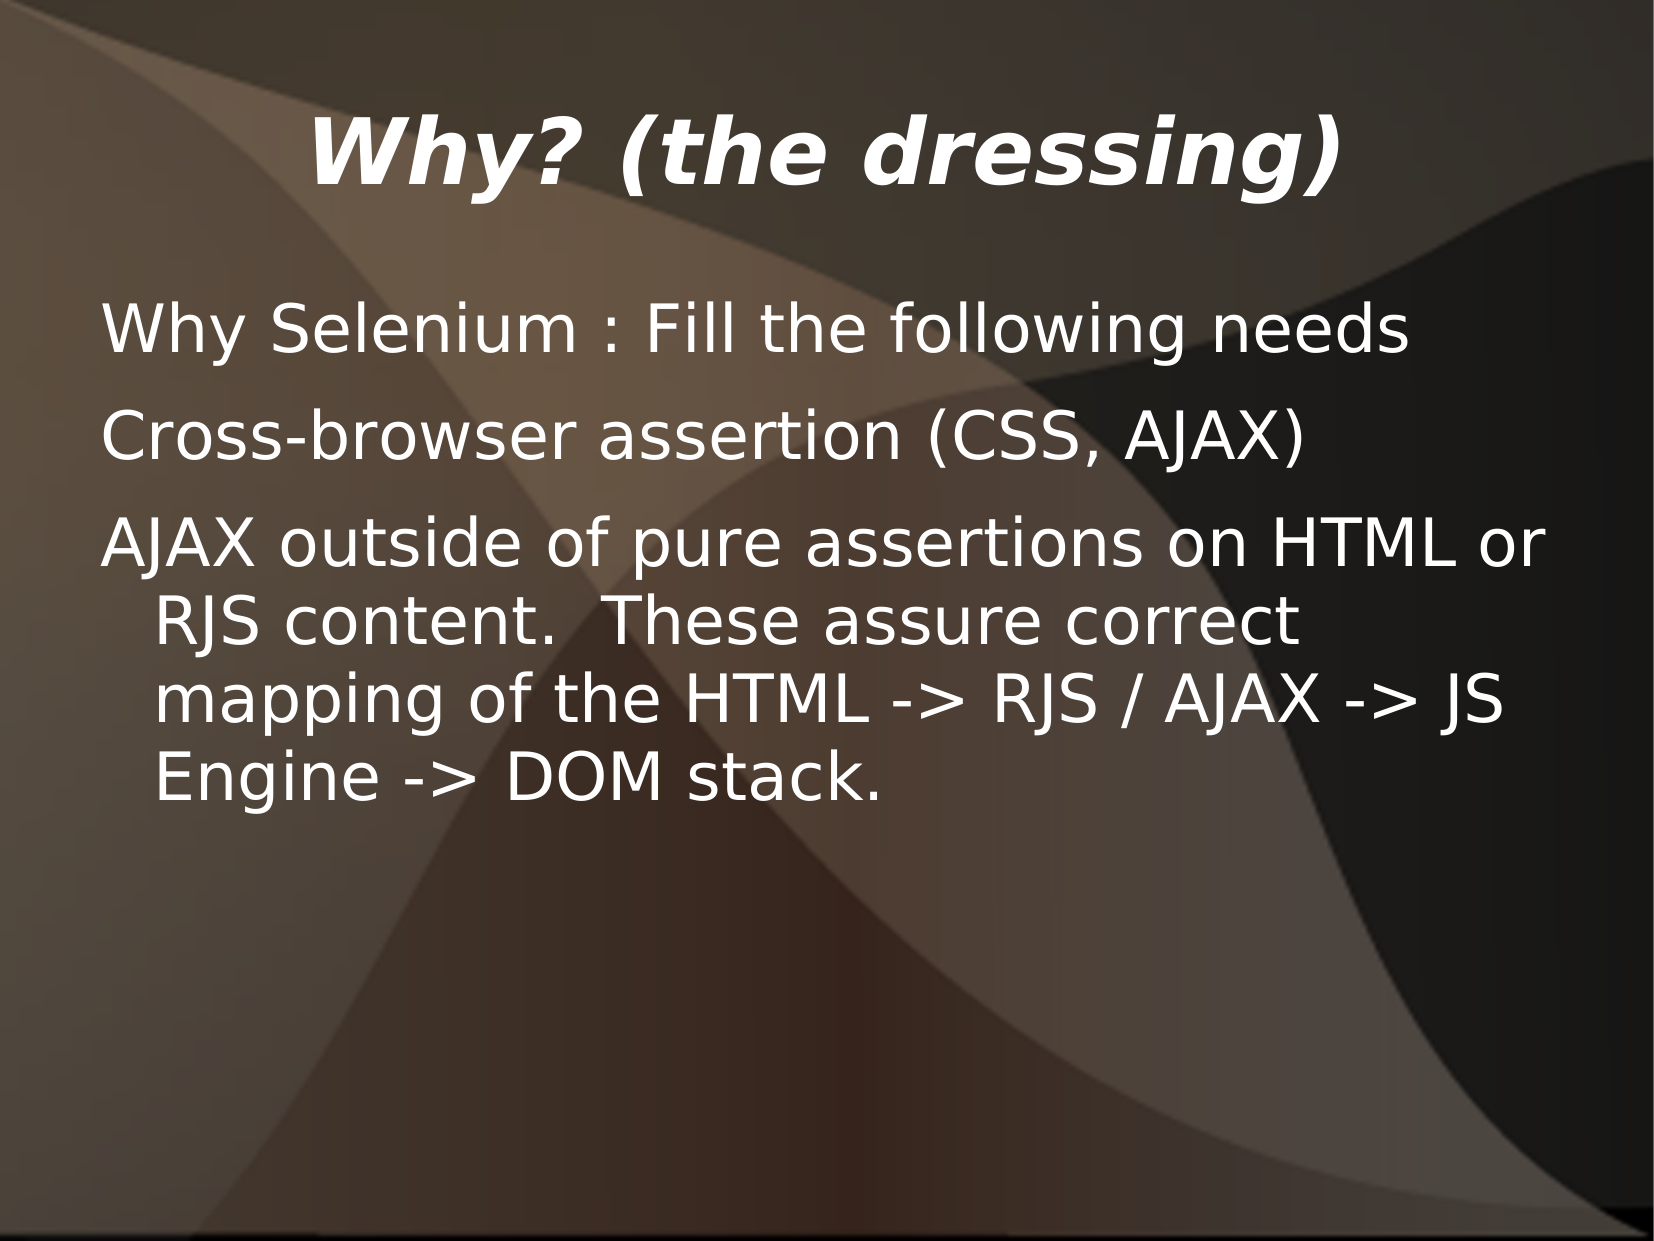

# Why? (the dressing)
Why Selenium : Fill the following needs
Cross-browser assertion (CSS, AJAX)
AJAX outside of pure assertions on HTML or RJS content. These assure correct mapping of the HTML -> RJS / AJAX -> JS Engine -> DOM stack.